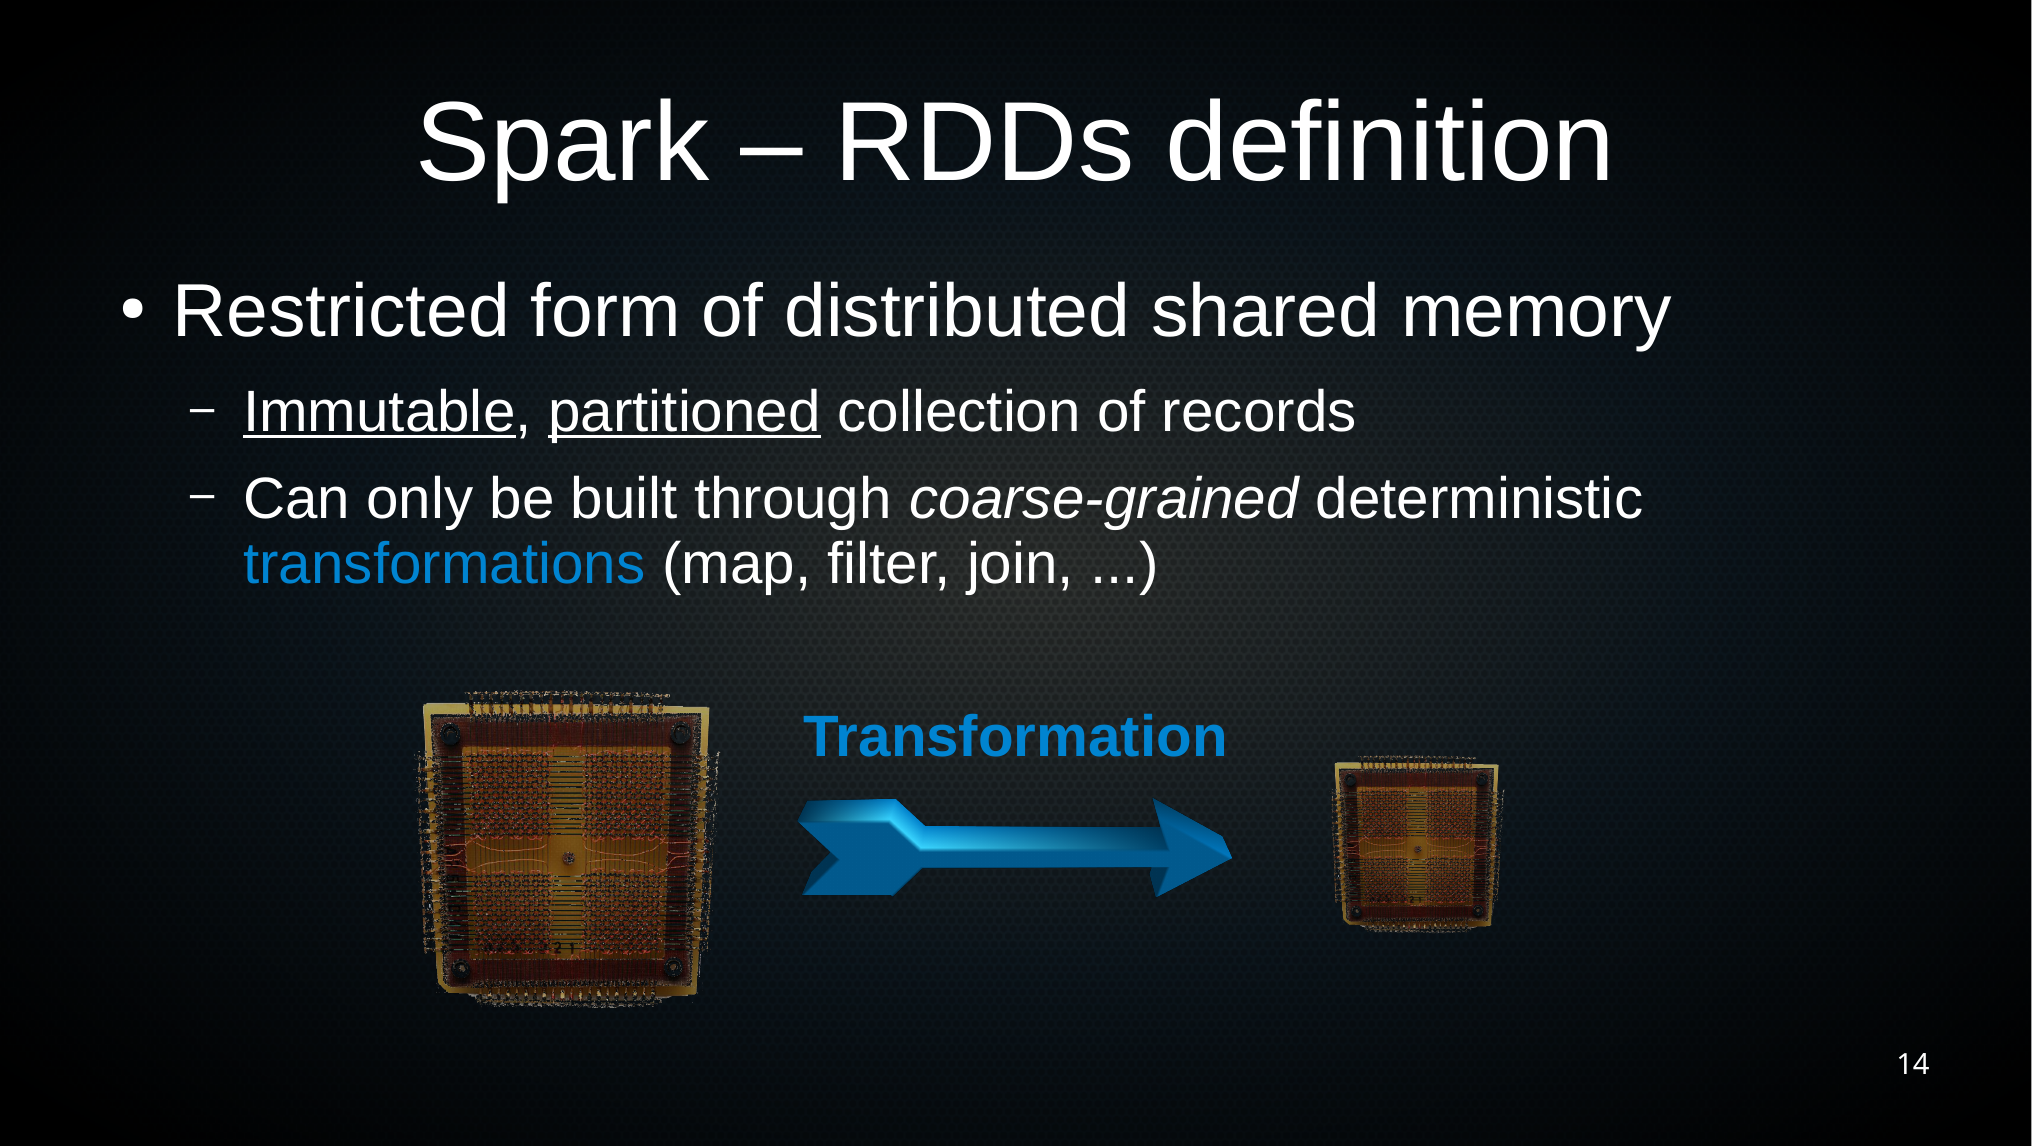

# Spark – RDDs definition
Restricted form of distributed shared memory
Immutable, partitioned collection of records
Can only be built through coarse-grained deterministic transformations (map, filter, join, ...)
Transformation
14